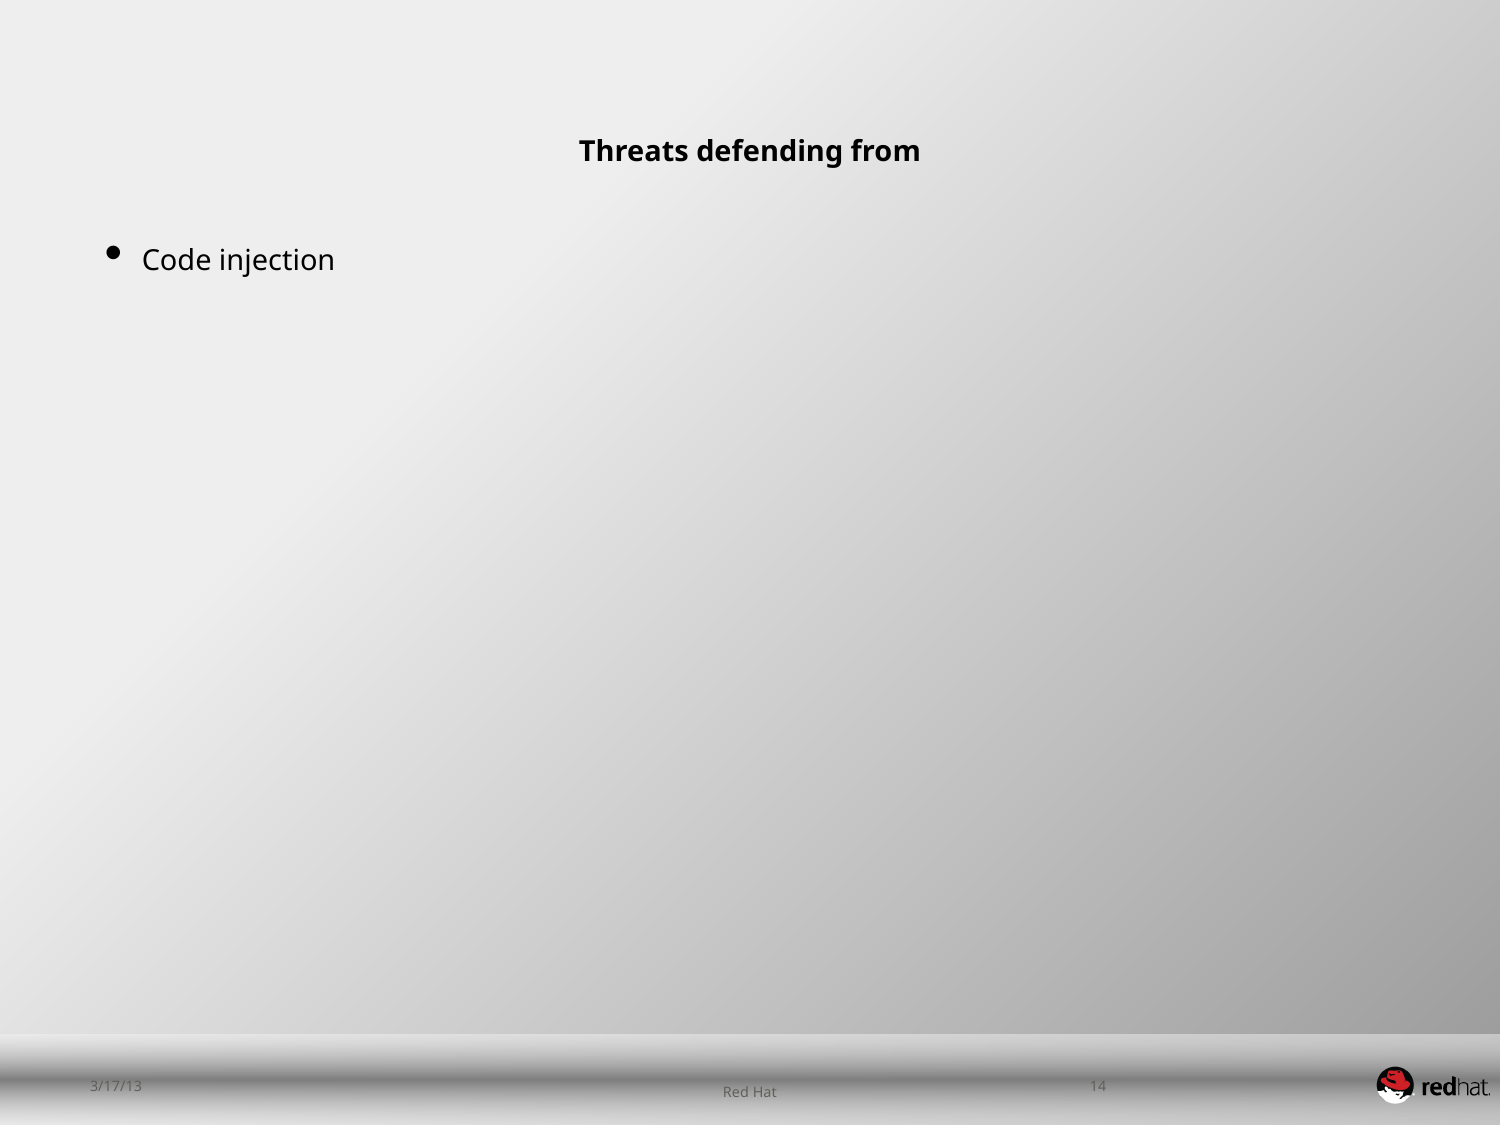

# Threats defending from
Code injection
3/17/13
Red Hat